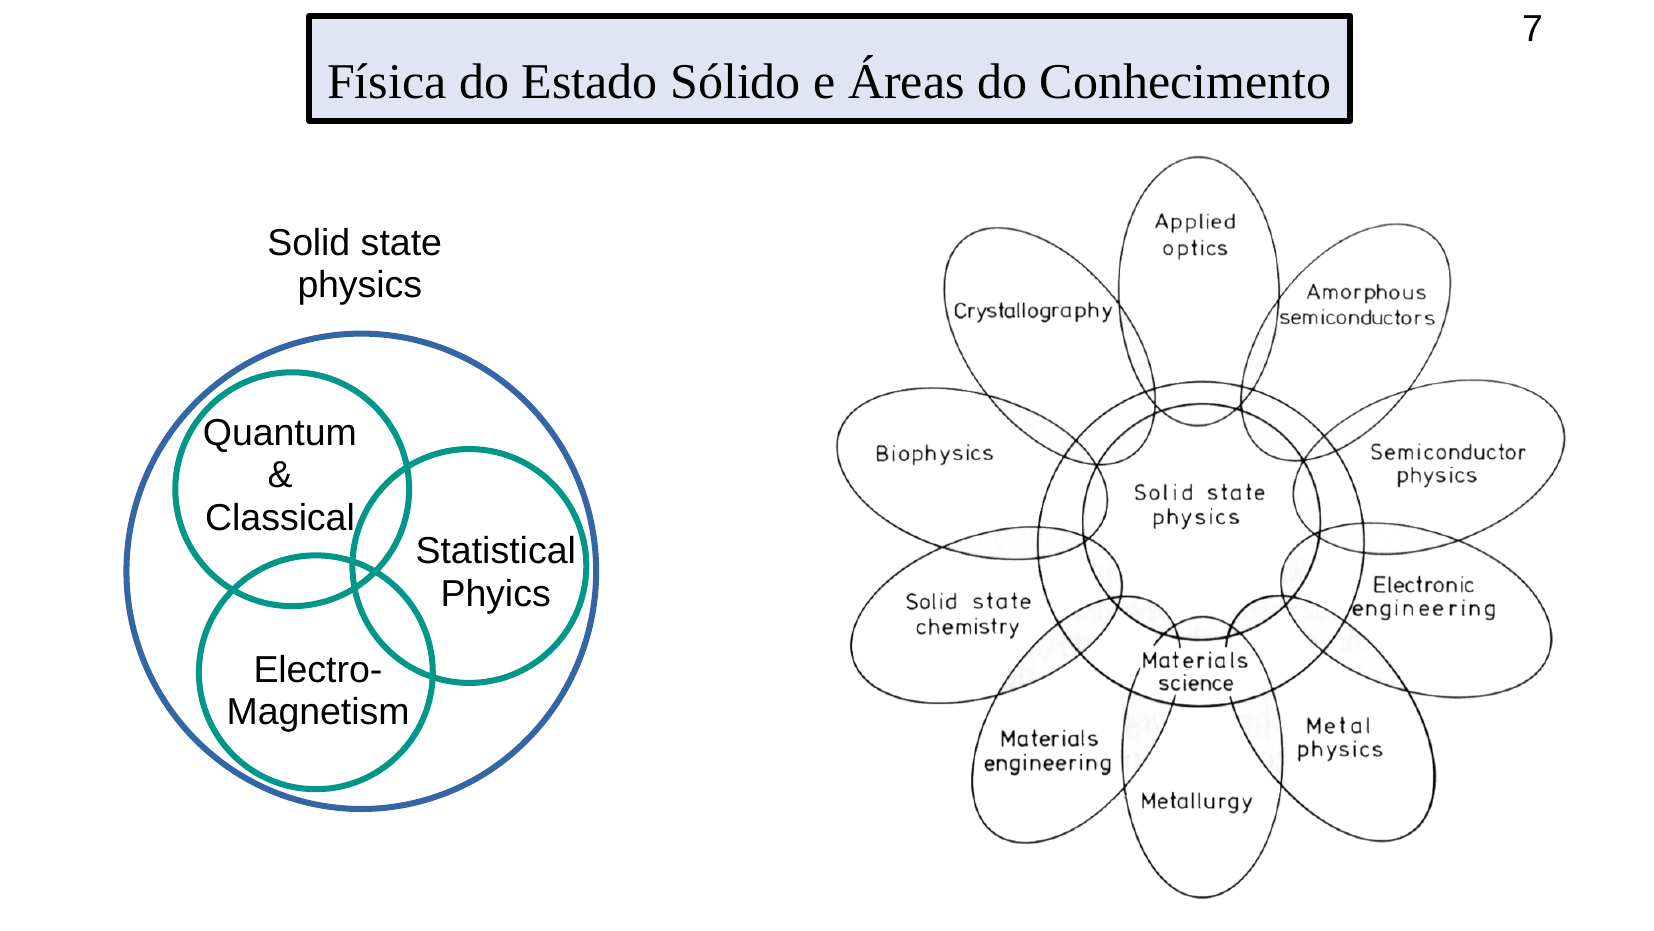

Física do Estado Sólido e Áreas do Conhecimento
Solid state
physics
Quantum
&
Classical
Statistical
Phyics
Electro-
Magnetism